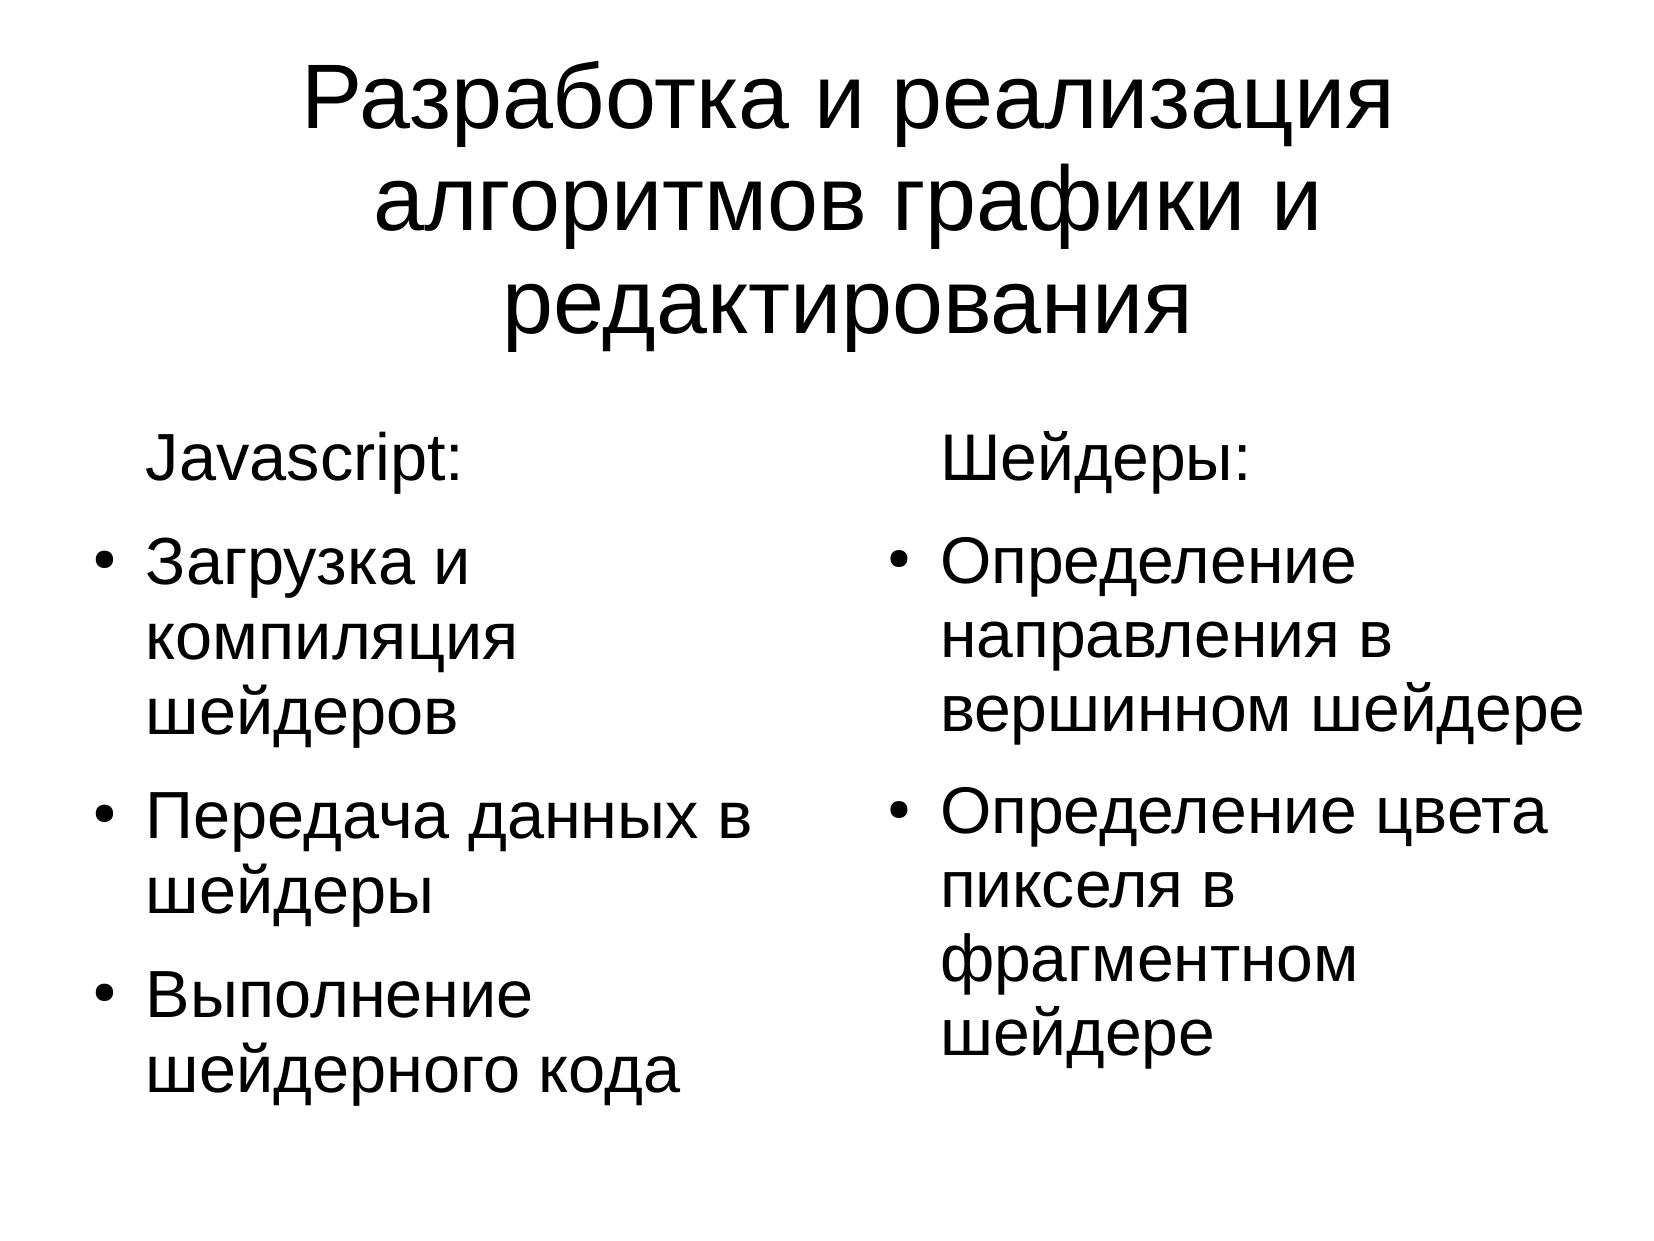

# Разработка и реализация алгоритмов графики и редактирования
Javascript:
Загрузка и компиляция шейдеров
Передача данных в шейдеры
Выполнение шейдерного кода
Шейдеры:
Определение направления в вершинном шейдере
Определение цвета пикселя в фрагментном шейдере